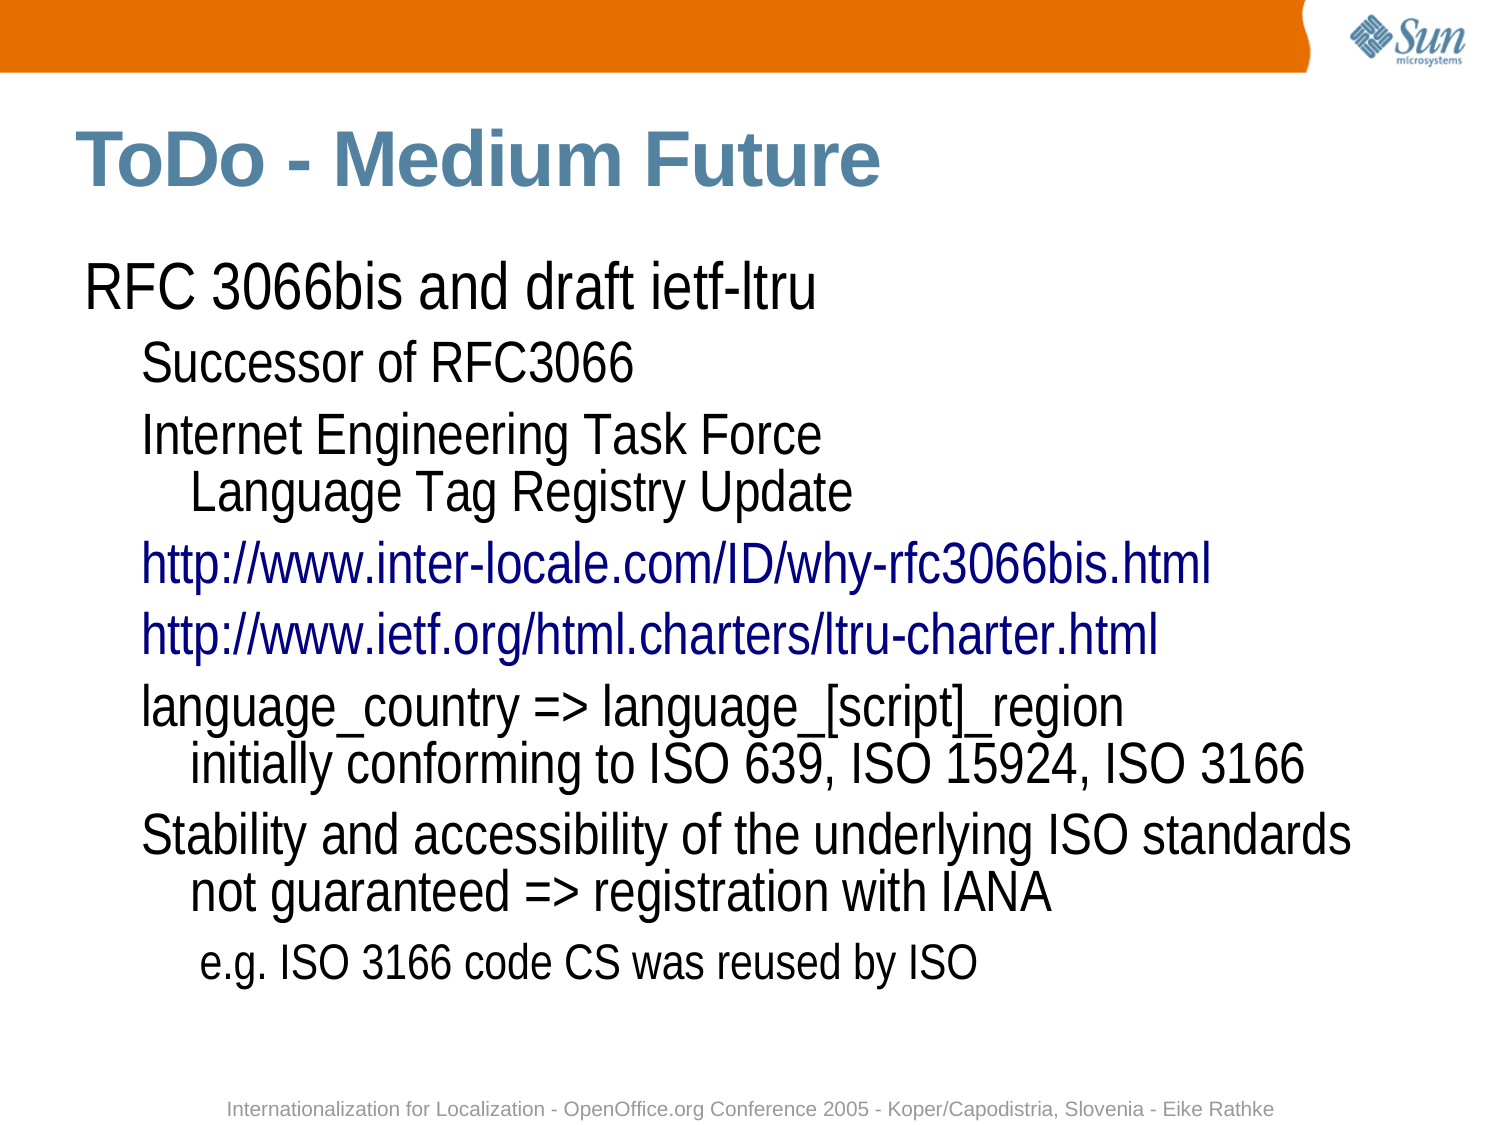

# ToDo - Medium Future
RFC 3066bis and draft ietf-ltru
Successor of RFC3066
Internet Engineering Task Force
Language Tag Registry Update
http://www.inter-locale.com/ID/why-rfc3066bis.html
http://www.ietf.org/html.charters/ltru-charter.html
language_country => language_[script]_region
initially conforming to ISO 639, ISO 15924, ISO 3166
Stability and accessibility of the underlying ISO standards not guaranteed => registration with IANA
e.g. ISO 3166 code CS was reused by ISO